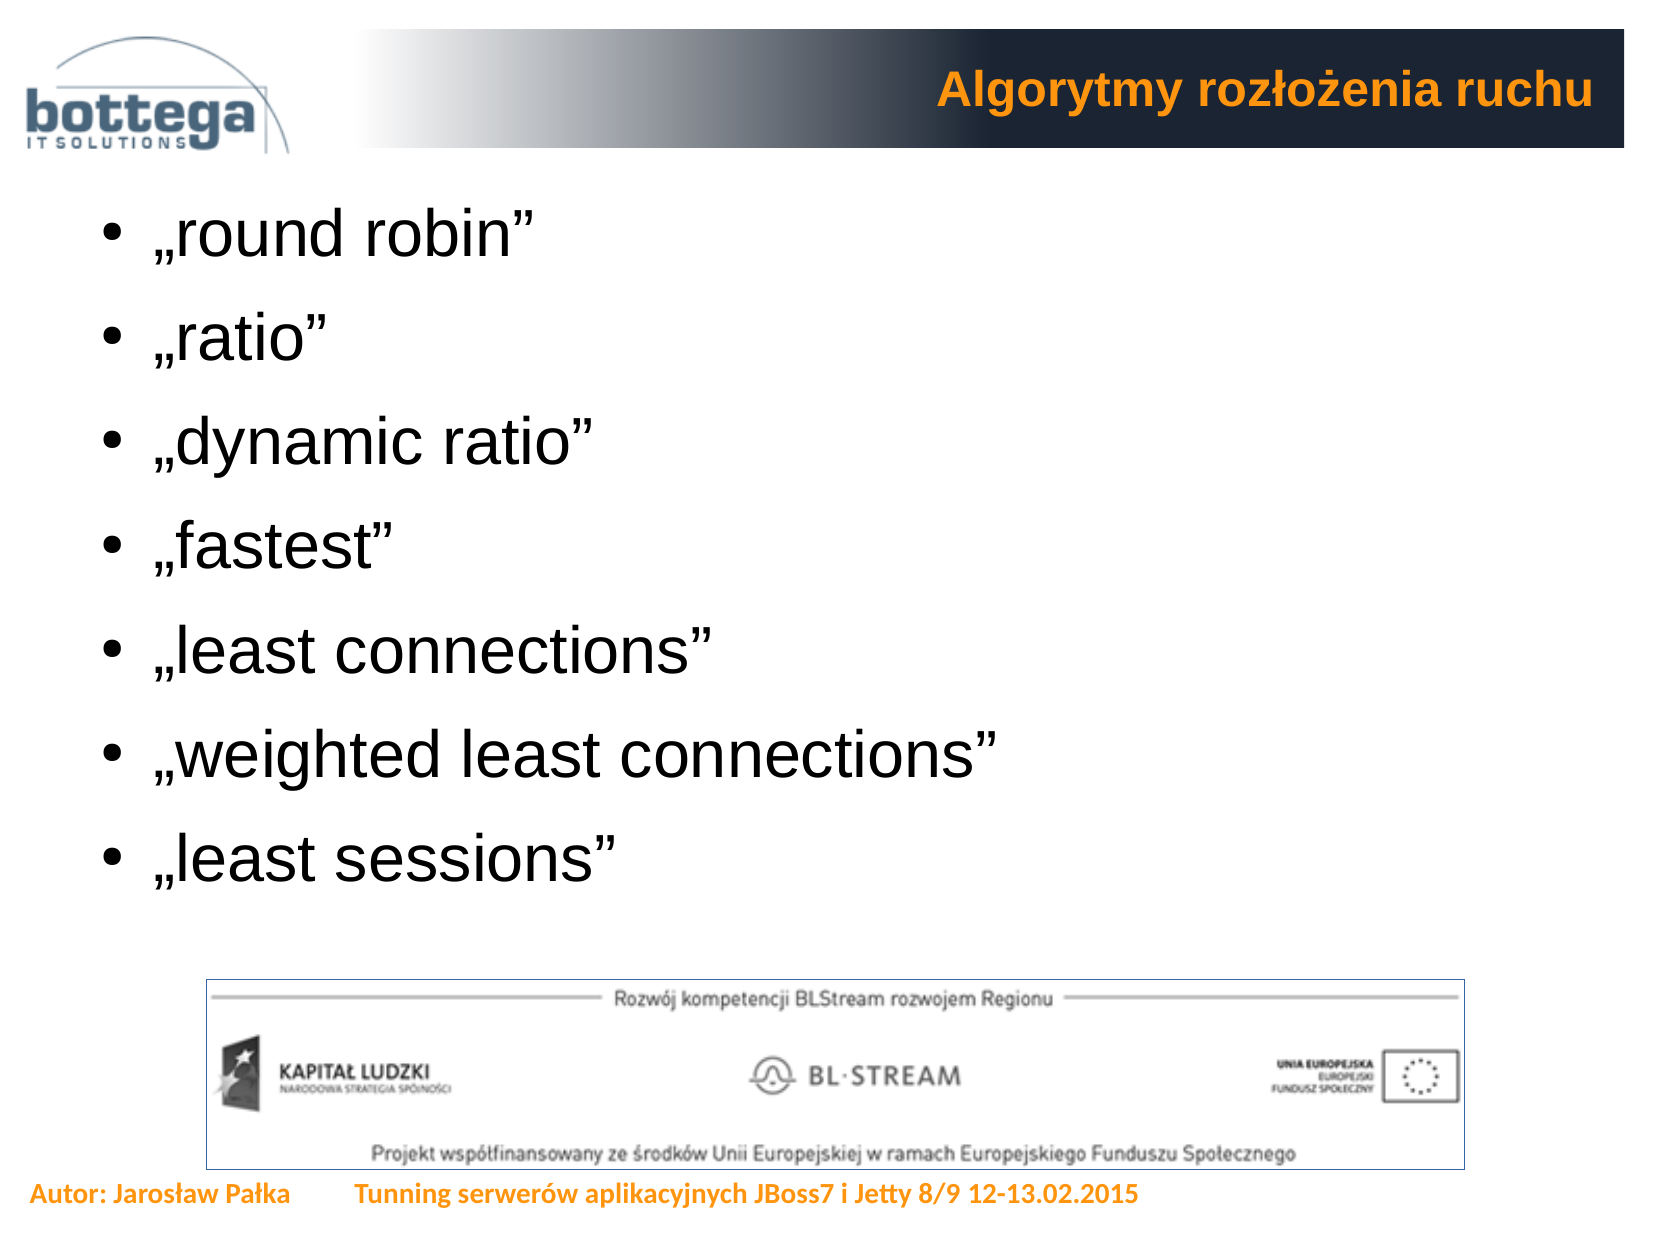

# Algorytmy rozłożenia ruchu
„round robin”
„ratio”
„dynamic ratio”
„fastest”
„least connections”
„weighted least connections”
„least sessions”